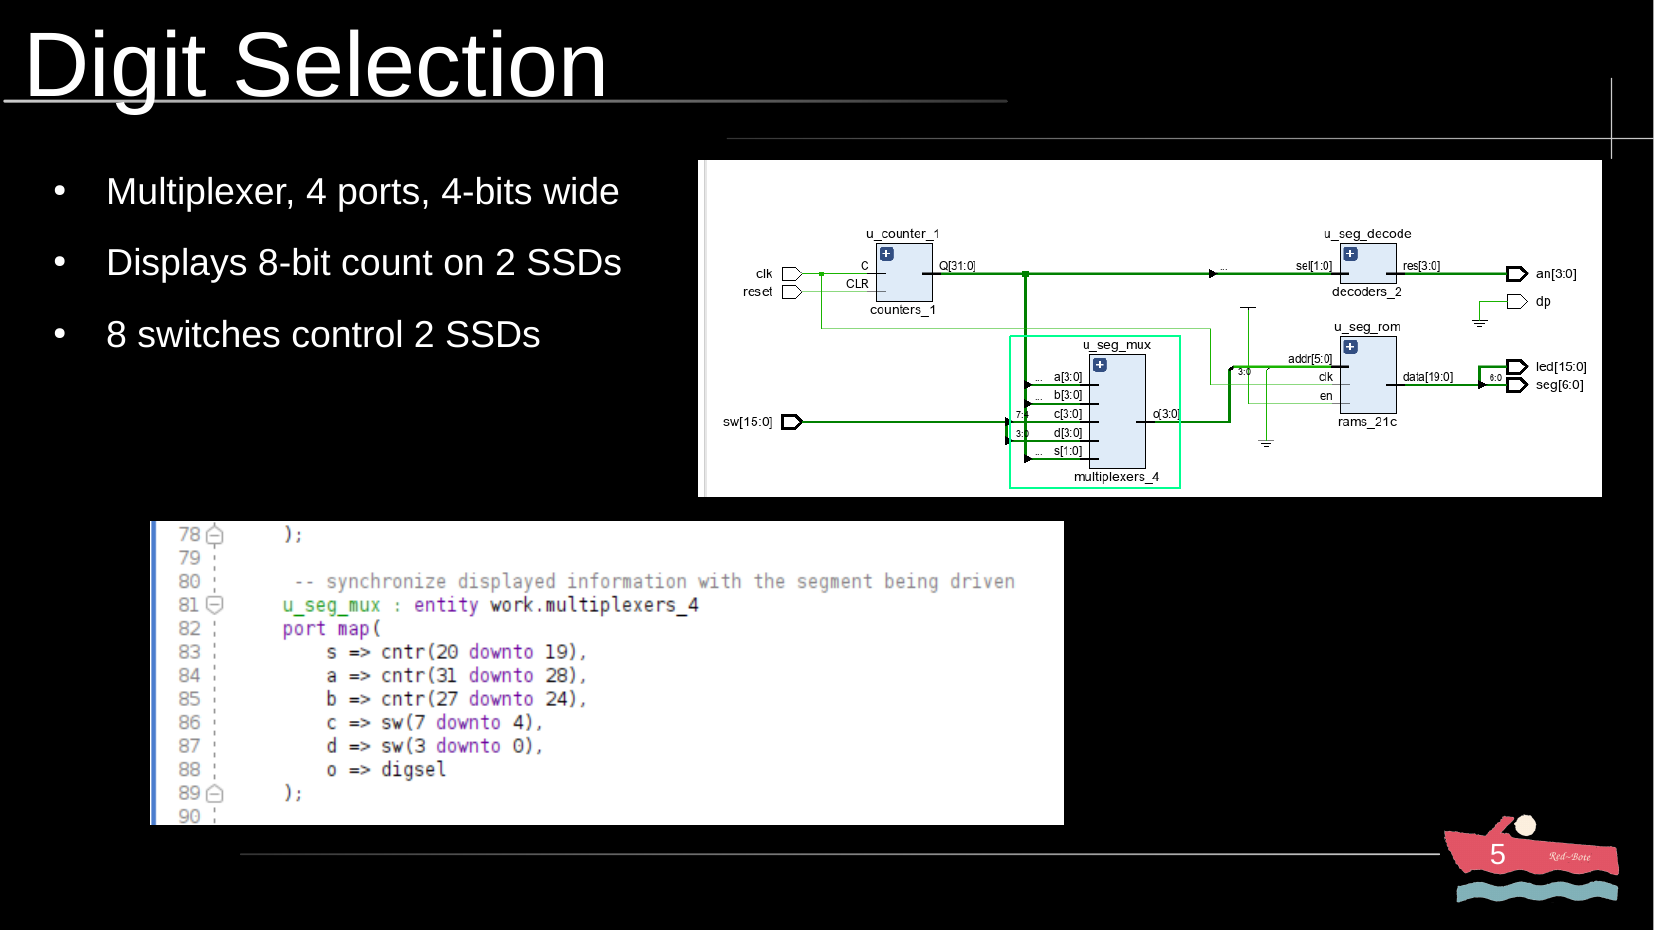

# Digit Selection
Multiplexer, 4 ports, 4-bits wide
Displays 8-bit count on 2 SSDs
8 switches control 2 SSDs
5